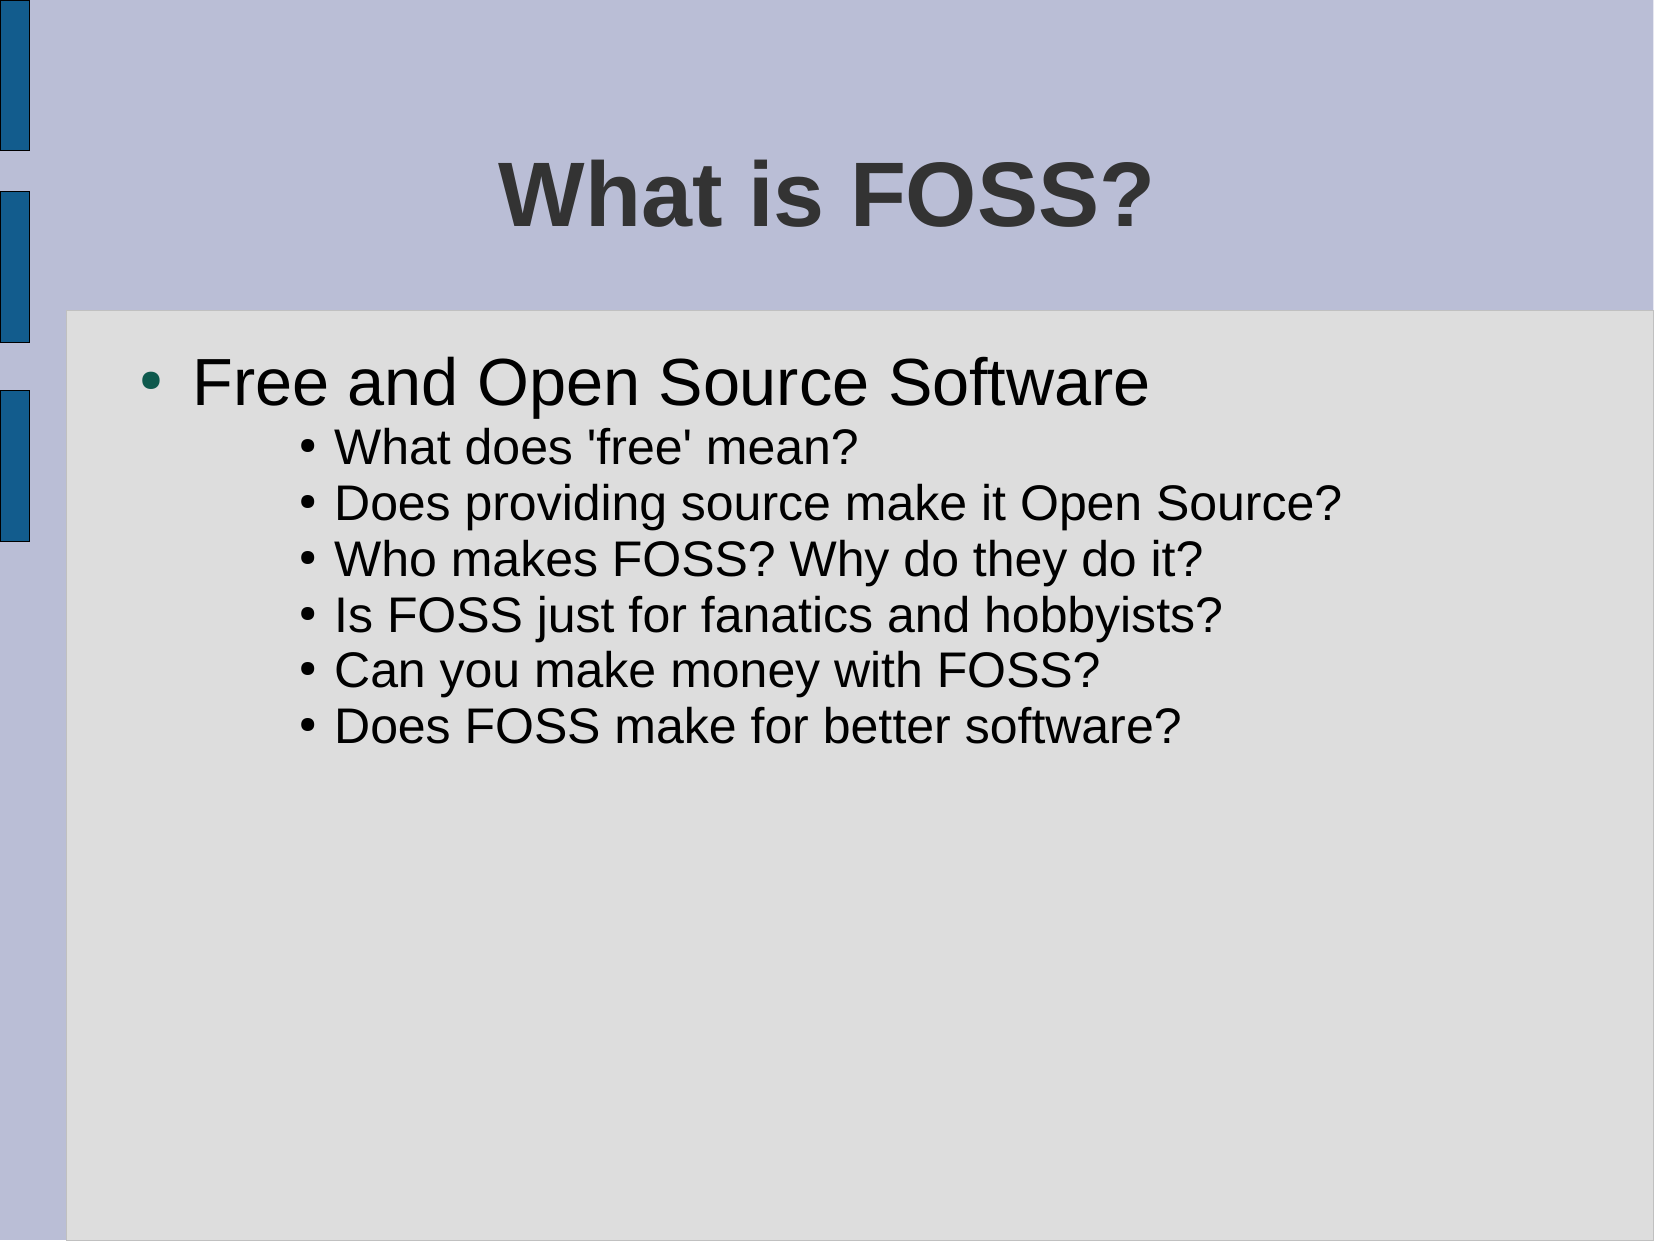

# What is FOSS?
Free and Open Source Software
What does 'free' mean?
Does providing source make it Open Source?
Who makes FOSS? Why do they do it?
Is FOSS just for fanatics and hobbyists?
Can you make money with FOSS?
Does FOSS make for better software?